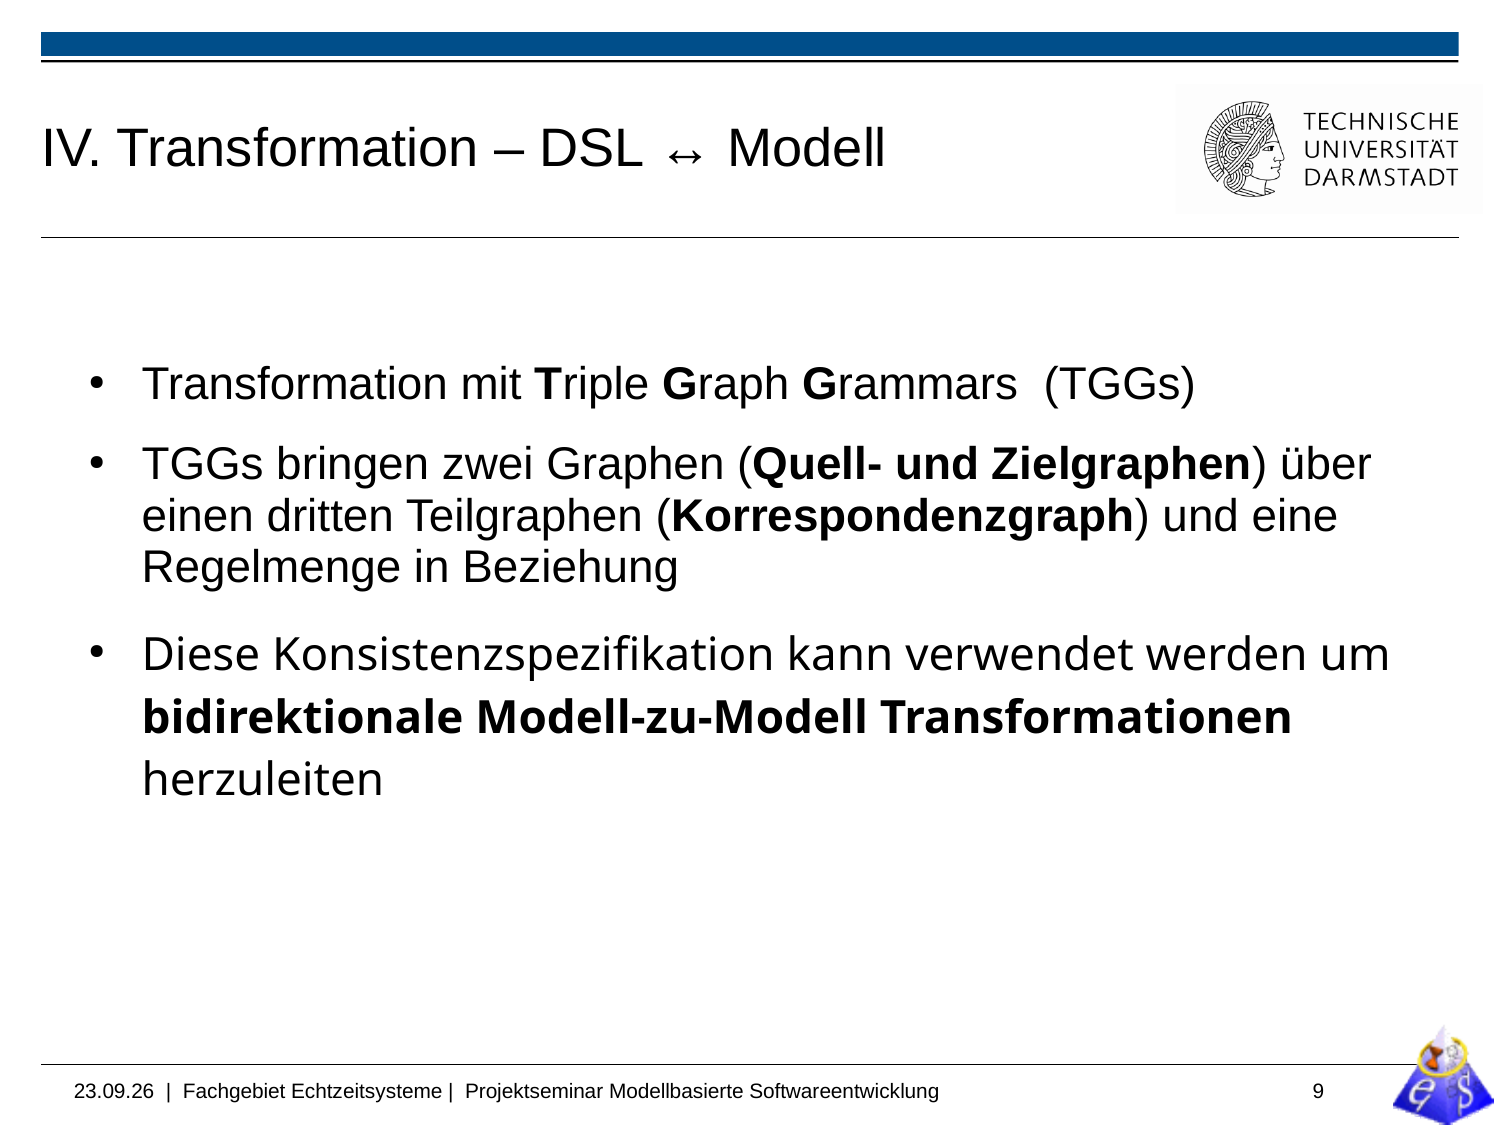

# IV. Transformation – DSL ↔ Modell
Transformation mit Triple Graph Grammars (TGGs)
TGGs bringen zwei Graphen (Quell- und Zielgraphen) über einen dritten Teilgraphen (Korrespondenzgraph) und eine Regelmenge in Beziehung
Diese Konsistenzspezifikation kann verwendet werden um bidirektionale Modell-zu-Modell Transformationen herzuleiten